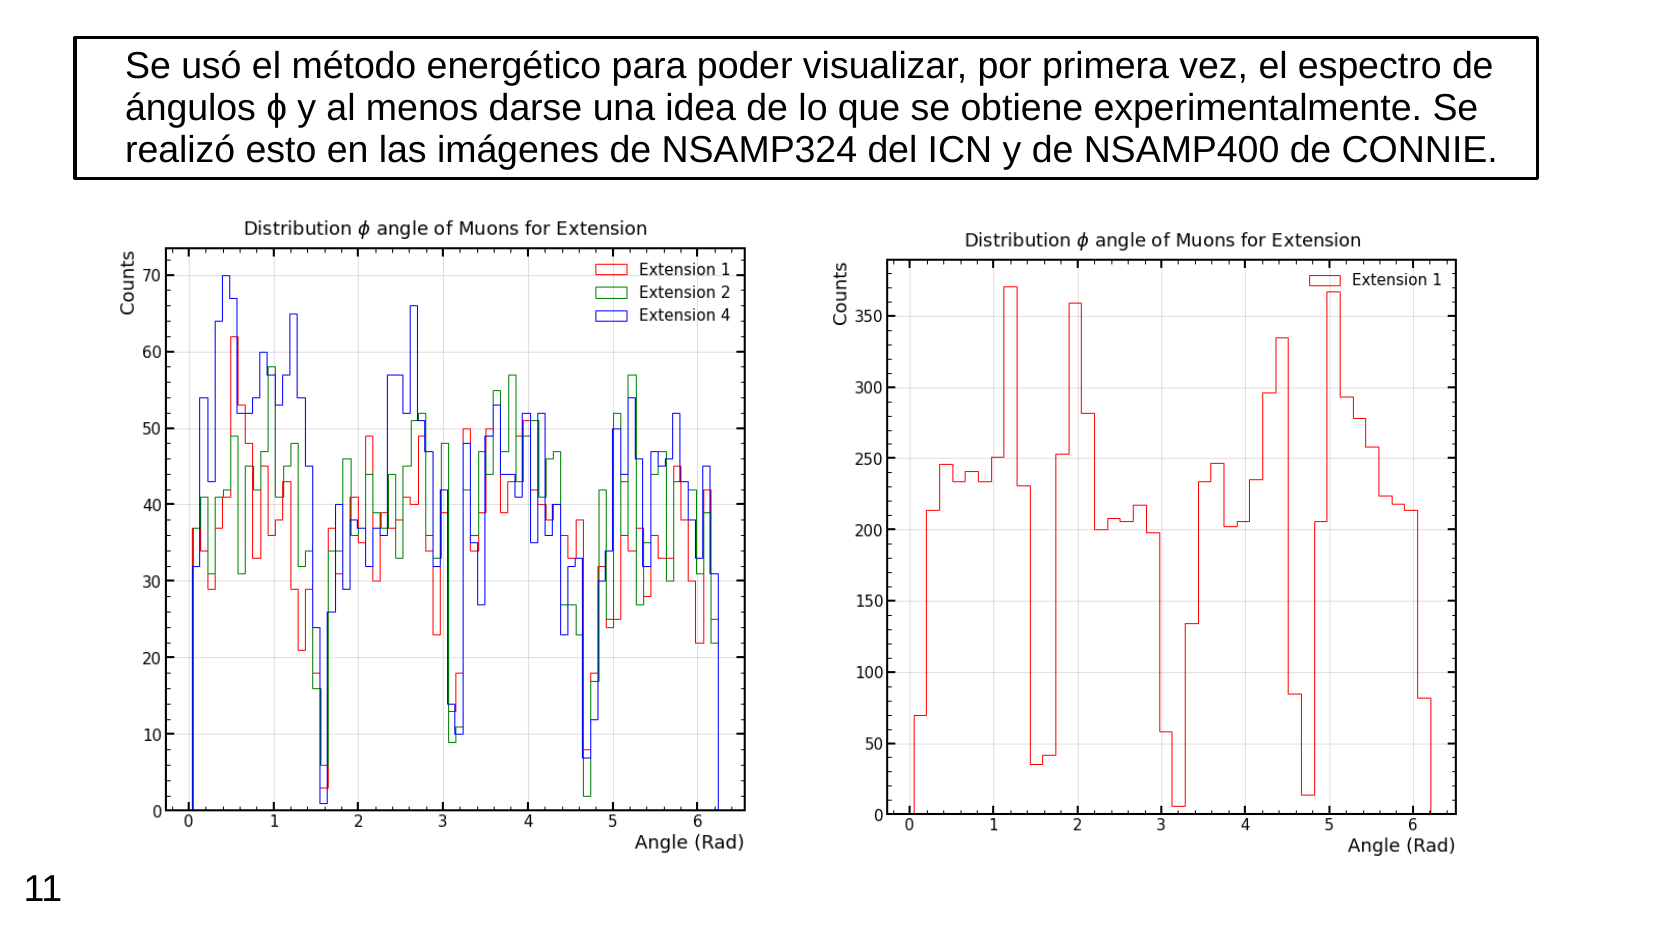

Se usó el método energético para poder visualizar, por primera vez, el espectro de ángulos ɸ y al menos darse una idea de lo que se obtiene experimentalmente. Se realizó esto en las imágenes de NSAMP324 del ICN y de NSAMP400 de CONNIE.